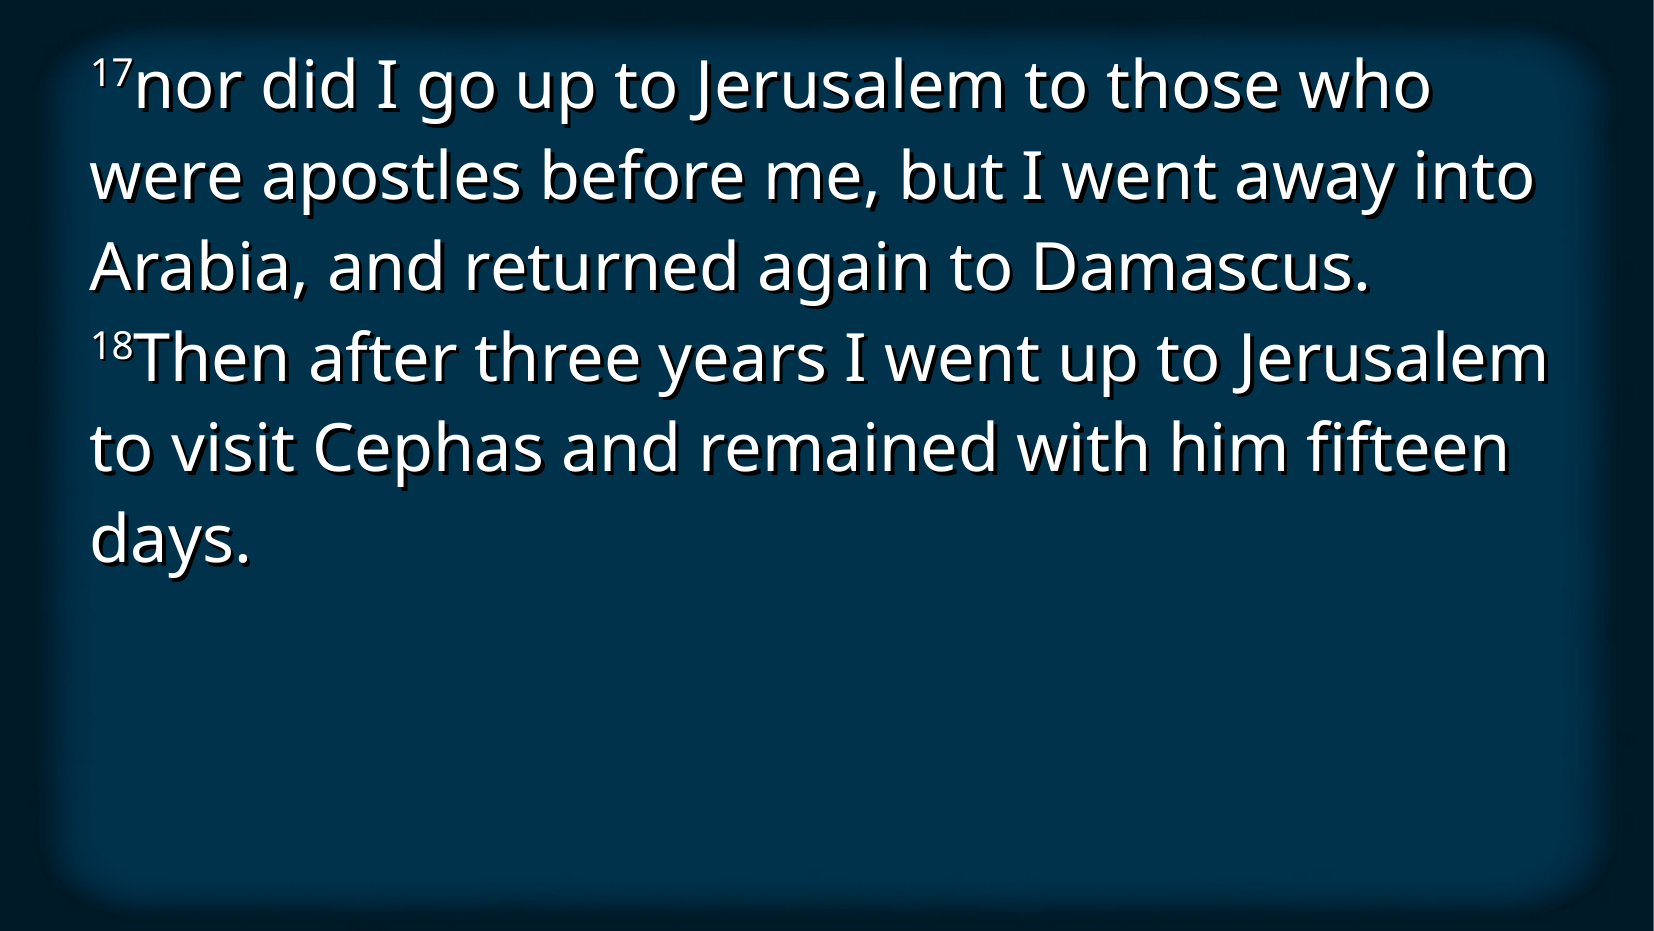

17nor did I go up to Jerusalem to those who were apostles before me, but I went away into Arabia, and returned again to Damascus.
18Then after three years I went up to Jerusalem to visit Cephas and remained with him fifteen days.